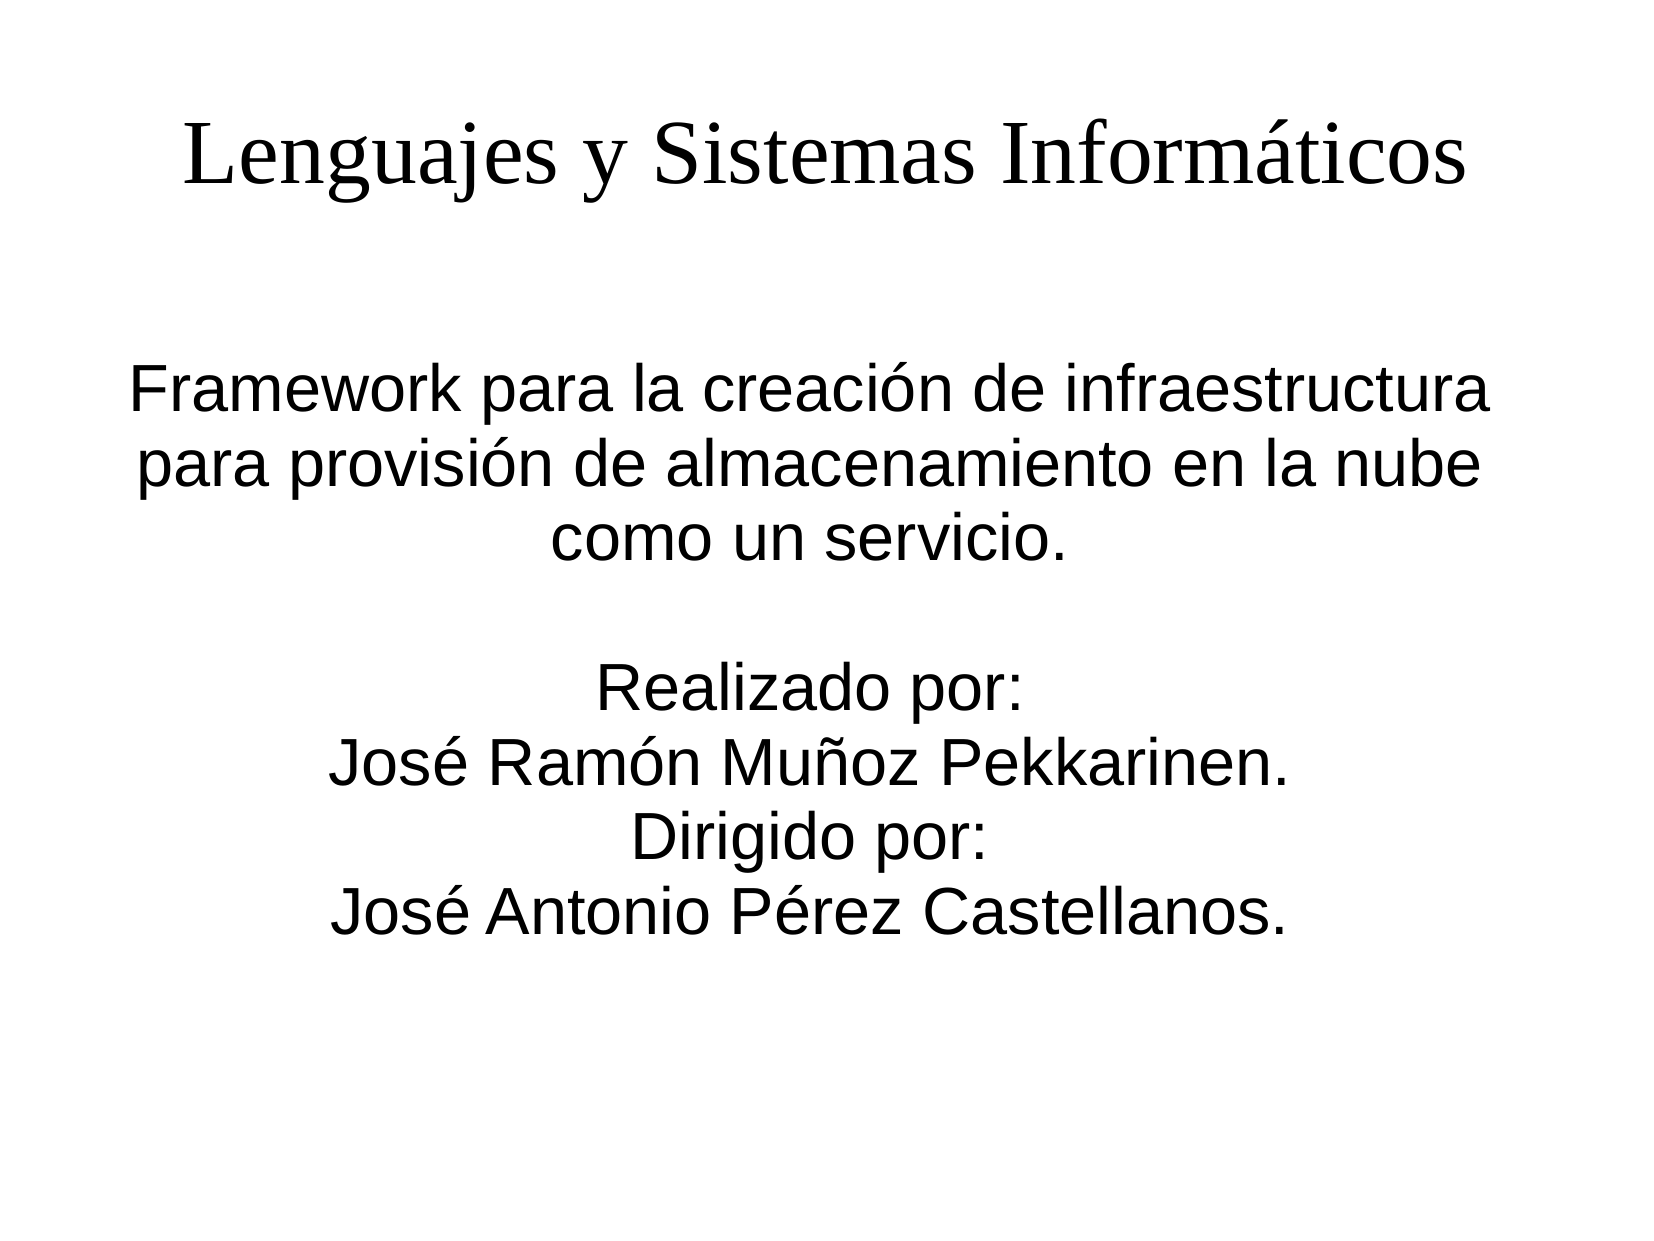

# Lenguajes y Sistemas Informáticos
Framework para la creación de infraestructura para provisión de almacenamiento en la nube como un servicio.
Realizado por:
José Ramón Muñoz Pekkarinen.
Dirigido por:
José Antonio Pérez Castellanos.